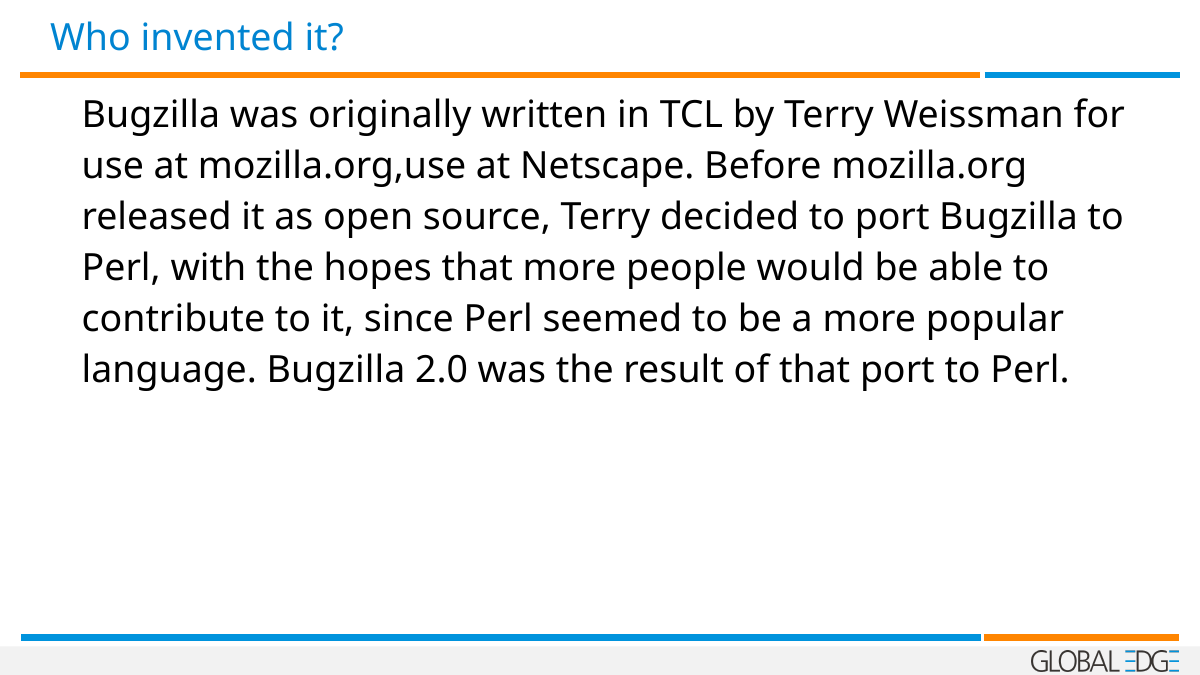

# Who invented it?
Bugzilla was originally written in TCL by Terry Weissman for use at mozilla.org,use at Netscape. Before mozilla.org released it as open source, Terry decided to port Bugzilla to Perl, with the hopes that more people would be able to contribute to it, since Perl seemed to be a more popular language. Bugzilla 2.0 was the result of that port to Perl.